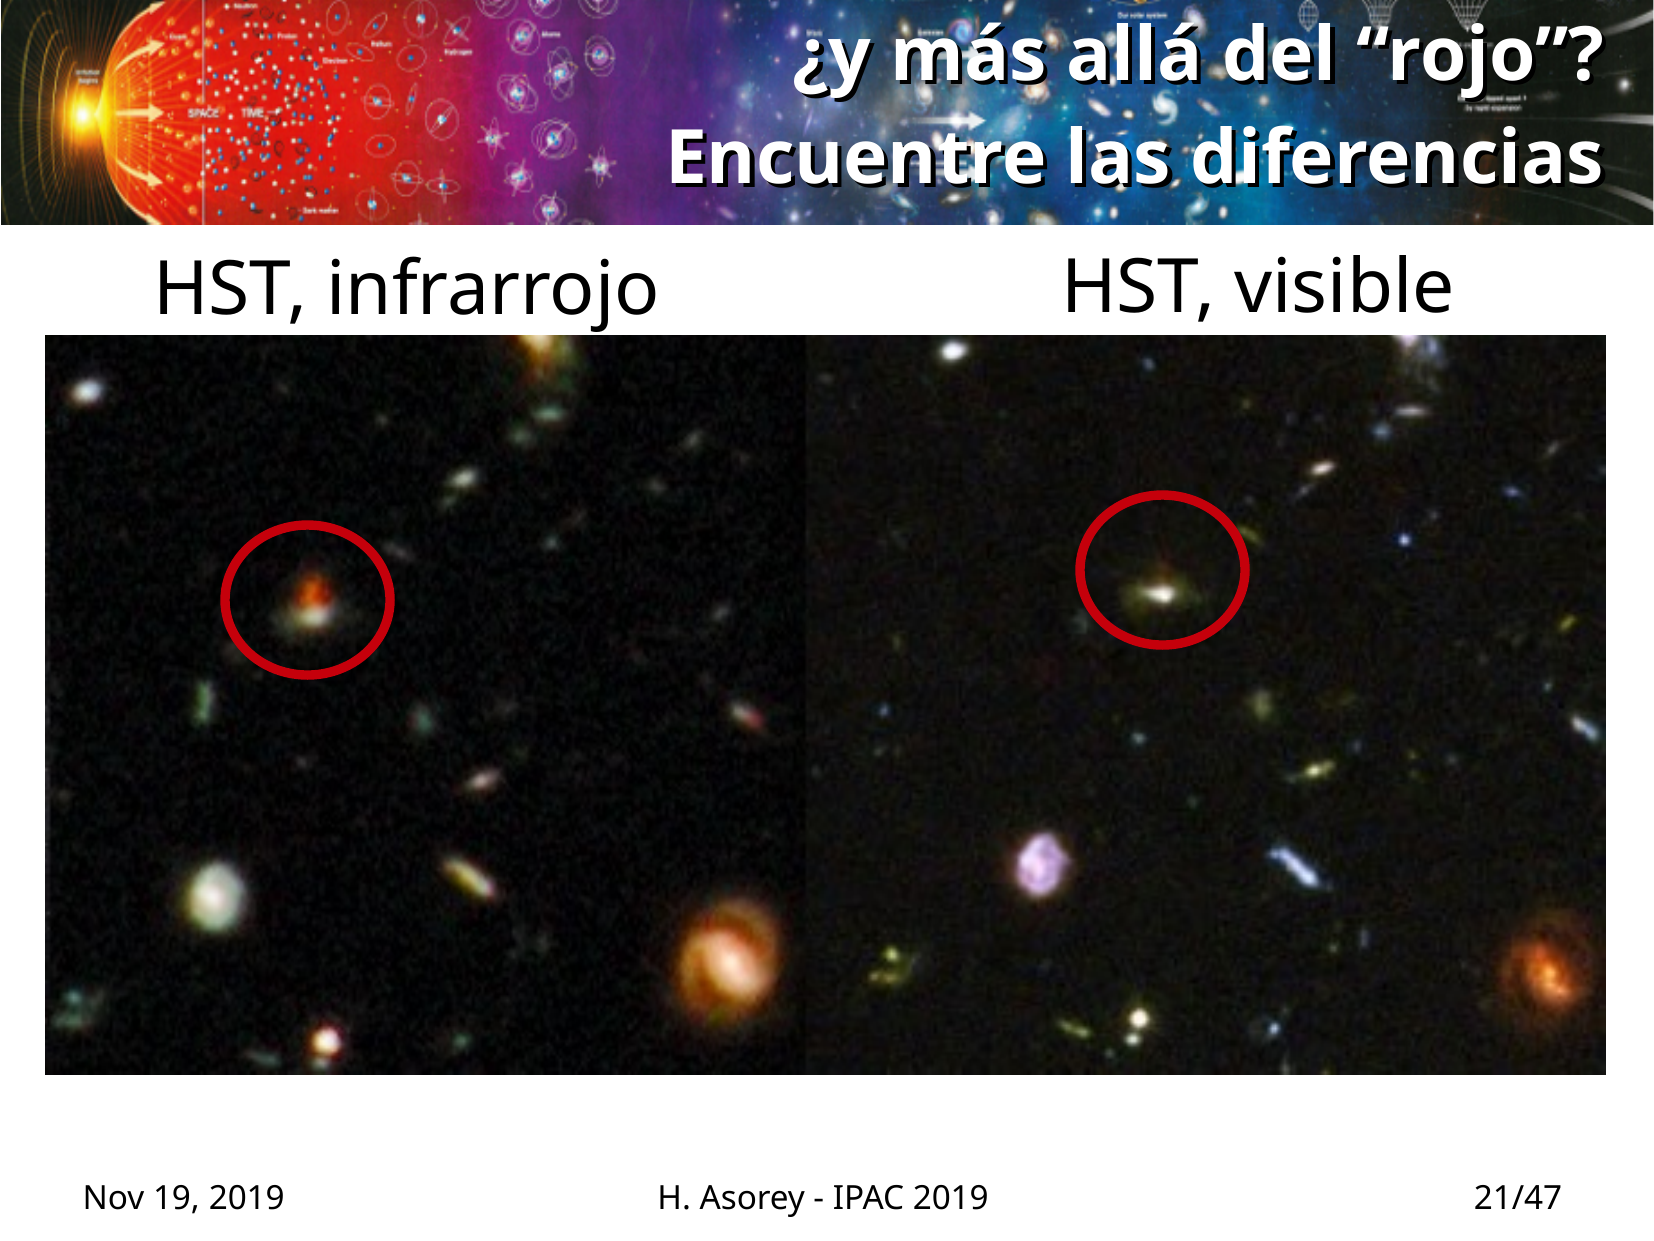

# ¿y más allá del “rojo”? Encuentre las diferencias
HST, visible
HST, infrarrojo
Nov 19, 2019
H. Asorey - IPAC 2019
21